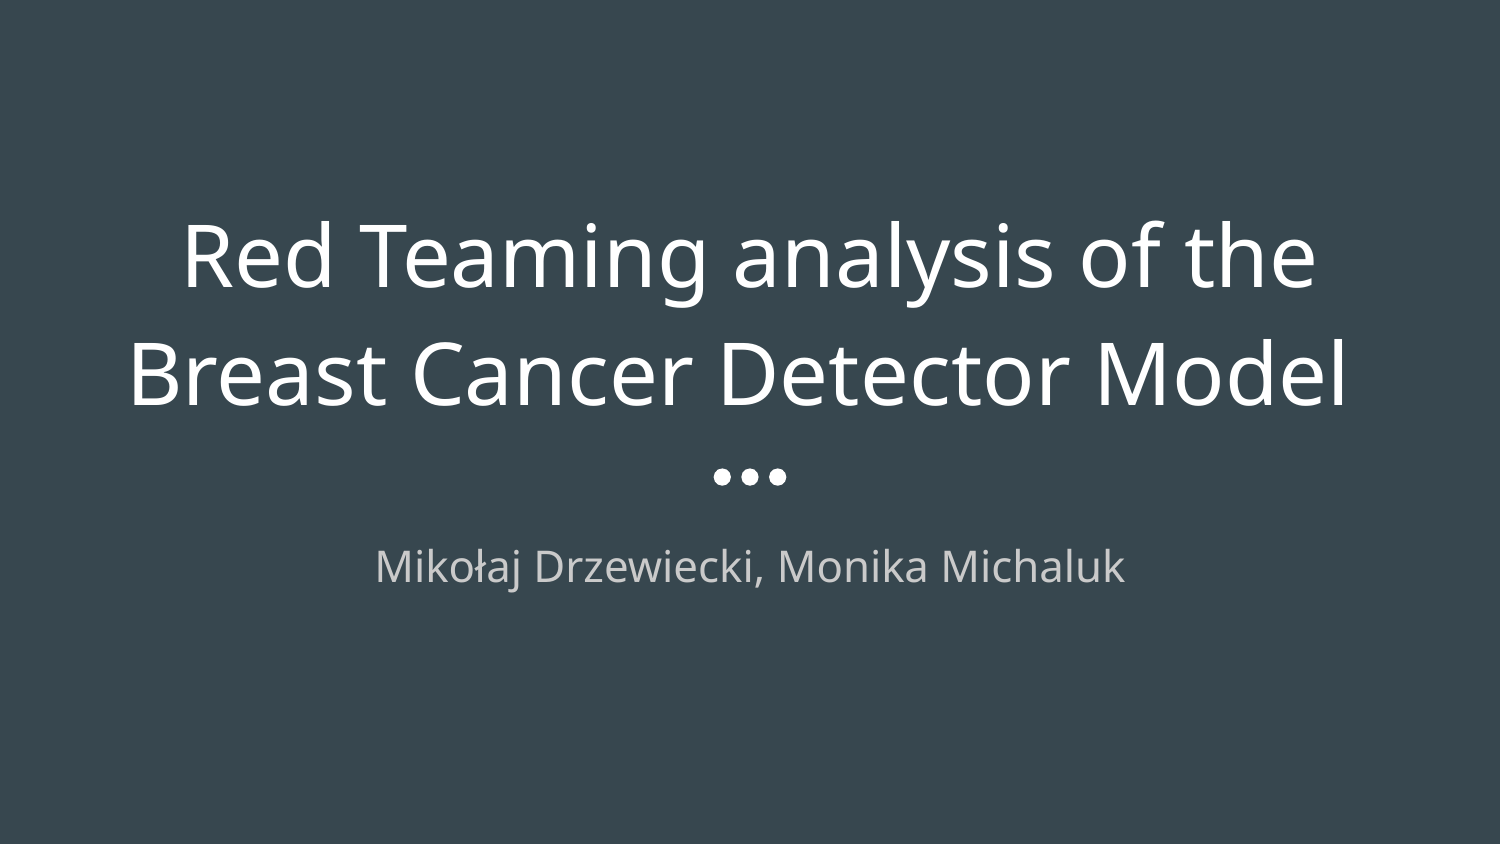

# Red Teaming analysis of the Breast Cancer Detector Model
Mikołaj Drzewiecki, Monika Michaluk